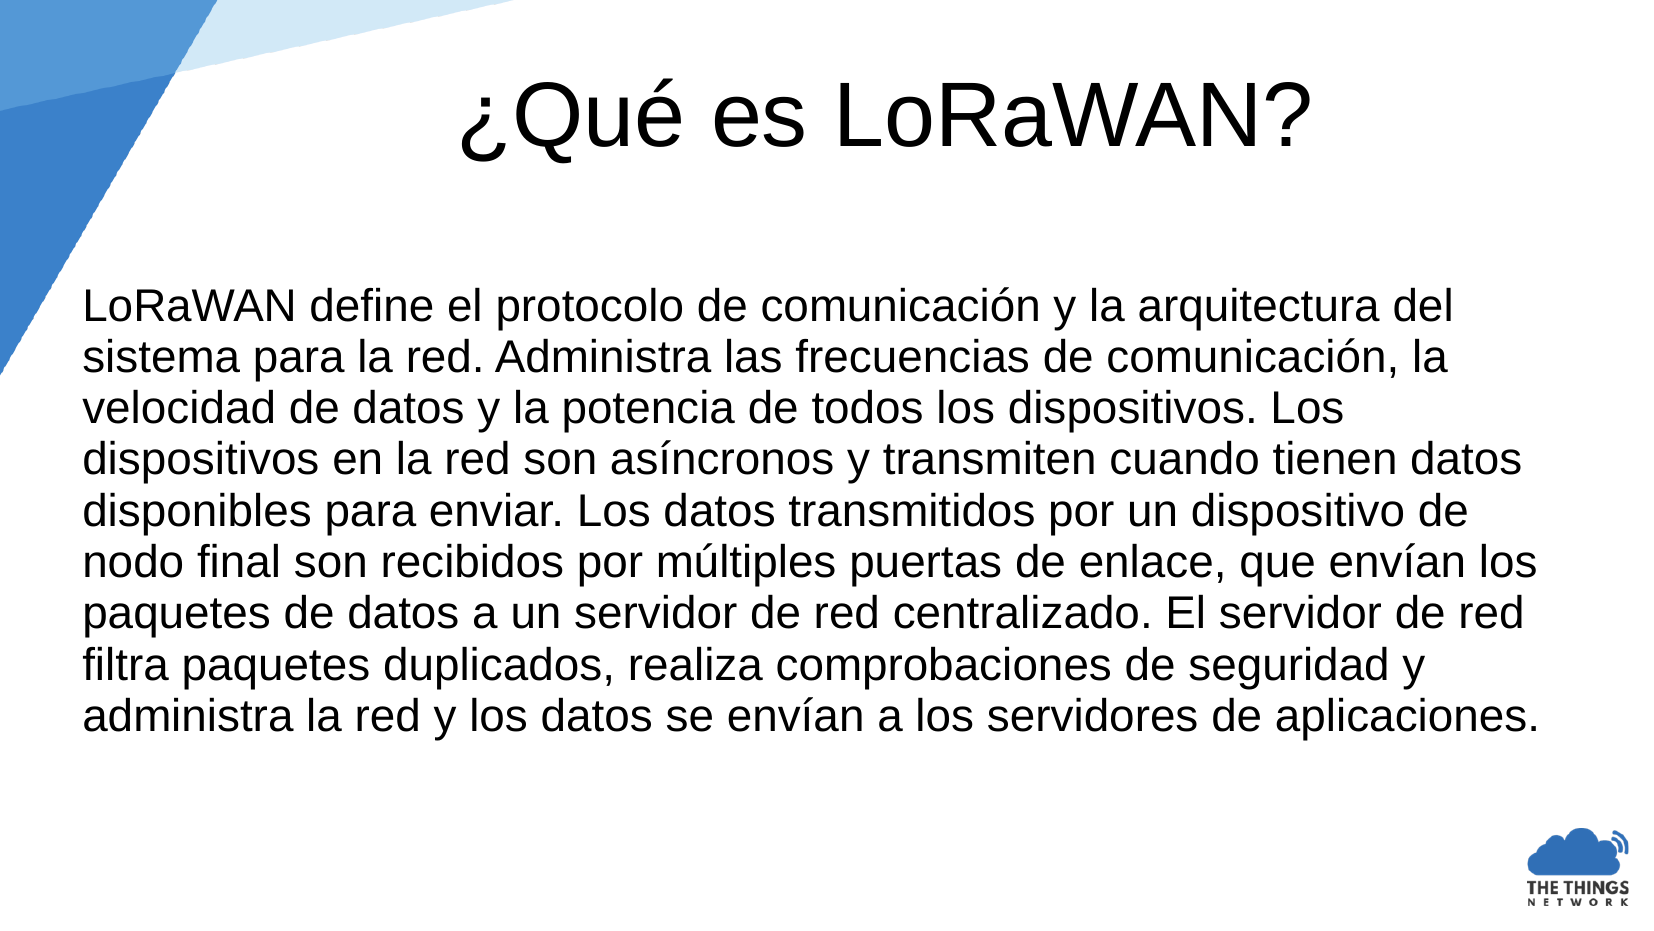

# ¿Qué es LoRaWAN?
LoRaWAN define el protocolo de comunicación y la arquitectura del sistema para la red. Administra las frecuencias de comunicación, la velocidad de datos y la potencia de todos los dispositivos. Los dispositivos en la red son asíncronos y transmiten cuando tienen datos disponibles para enviar. Los datos transmitidos por un dispositivo de nodo final son recibidos por múltiples puertas de enlace, que envían los paquetes de datos a un servidor de red centralizado. El servidor de red filtra paquetes duplicados, realiza comprobaciones de seguridad y administra la red y los datos se envían a los servidores de aplicaciones.